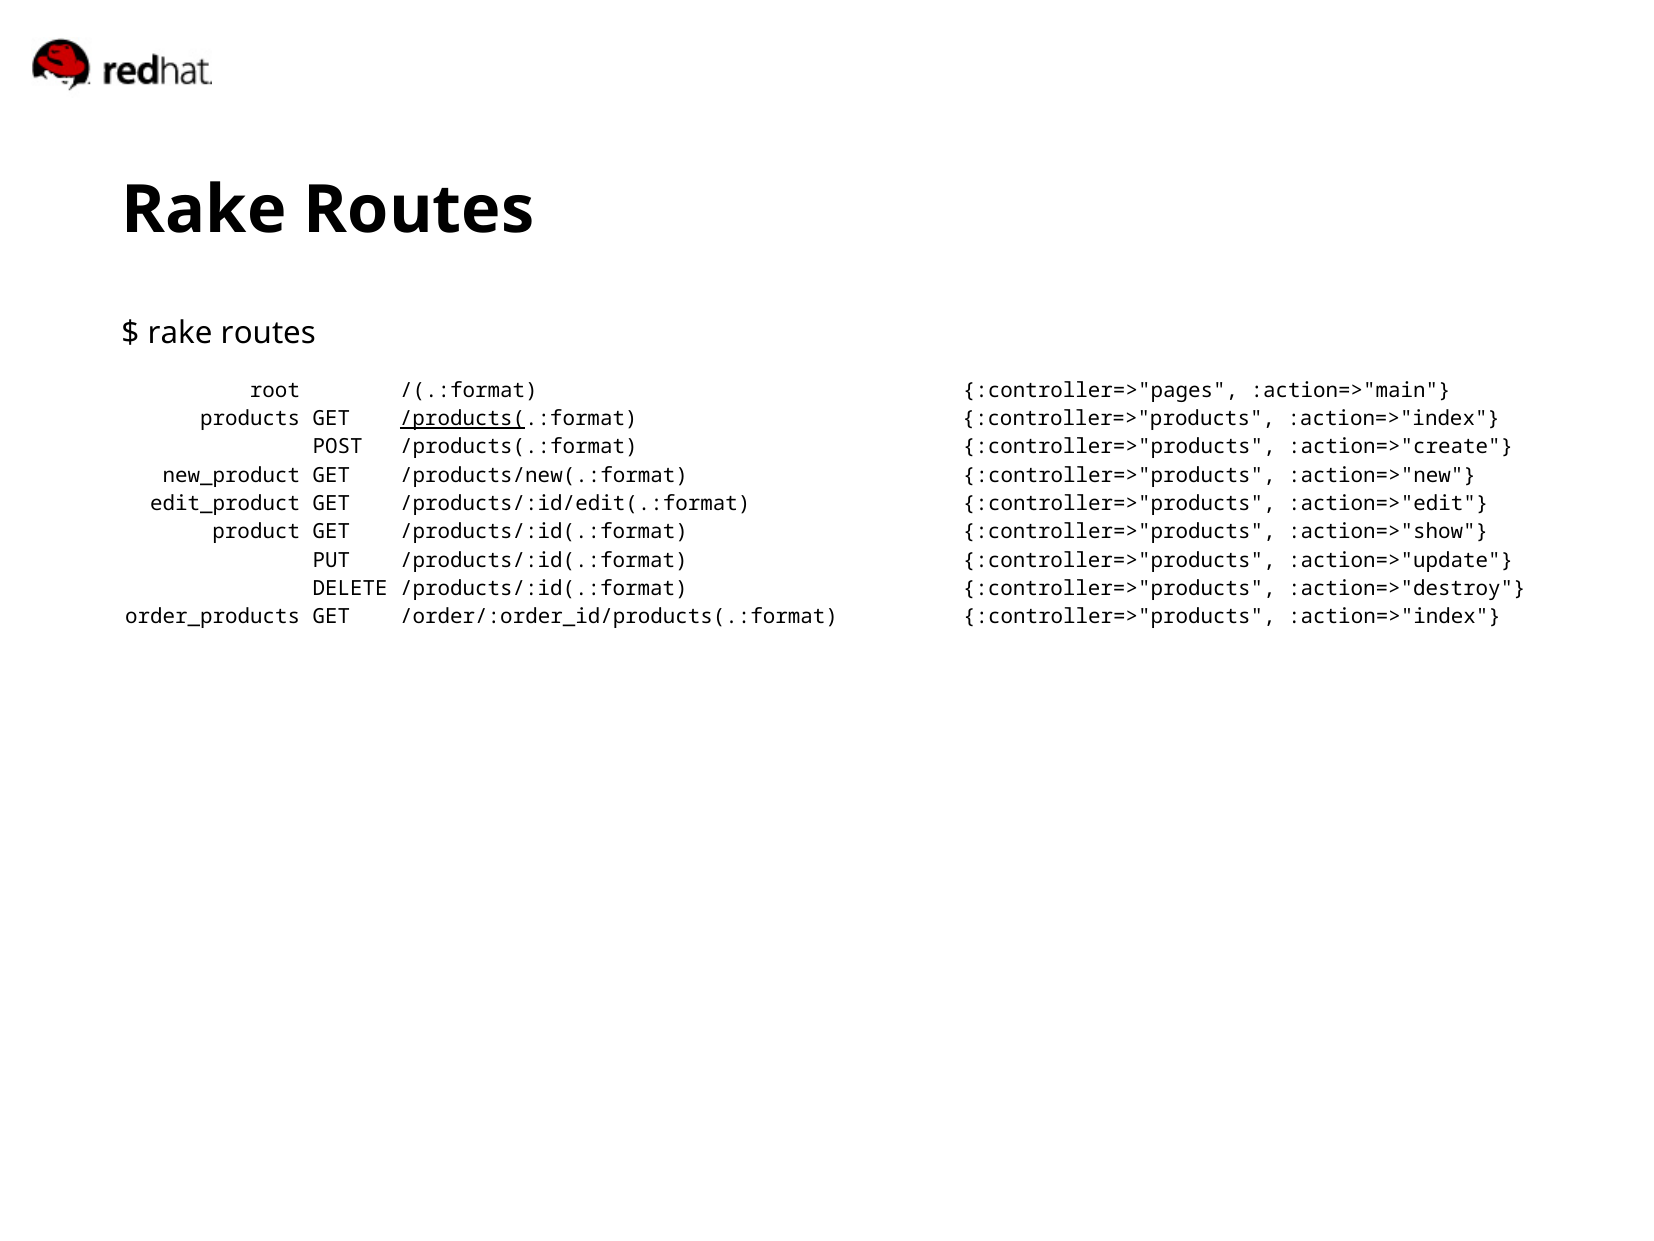

# Rake Routes
$ rake routes
 root /(.:format) {:controller=>"pages", :action=>"main"}
 products GET /products(.:format) {:controller=>"products", :action=>"index"}
 POST /products(.:format) {:controller=>"products", :action=>"create"}
 new_product GET /products/new(.:format) {:controller=>"products", :action=>"new"}
 edit_product GET /products/:id/edit(.:format) {:controller=>"products", :action=>"edit"}
 product GET /products/:id(.:format) {:controller=>"products", :action=>"show"}
 PUT /products/:id(.:format) {:controller=>"products", :action=>"update"}
 DELETE /products/:id(.:format) {:controller=>"products", :action=>"destroy"}
 order_products GET /order/:order_id/products(.:format) {:controller=>"products", :action=>"index"}